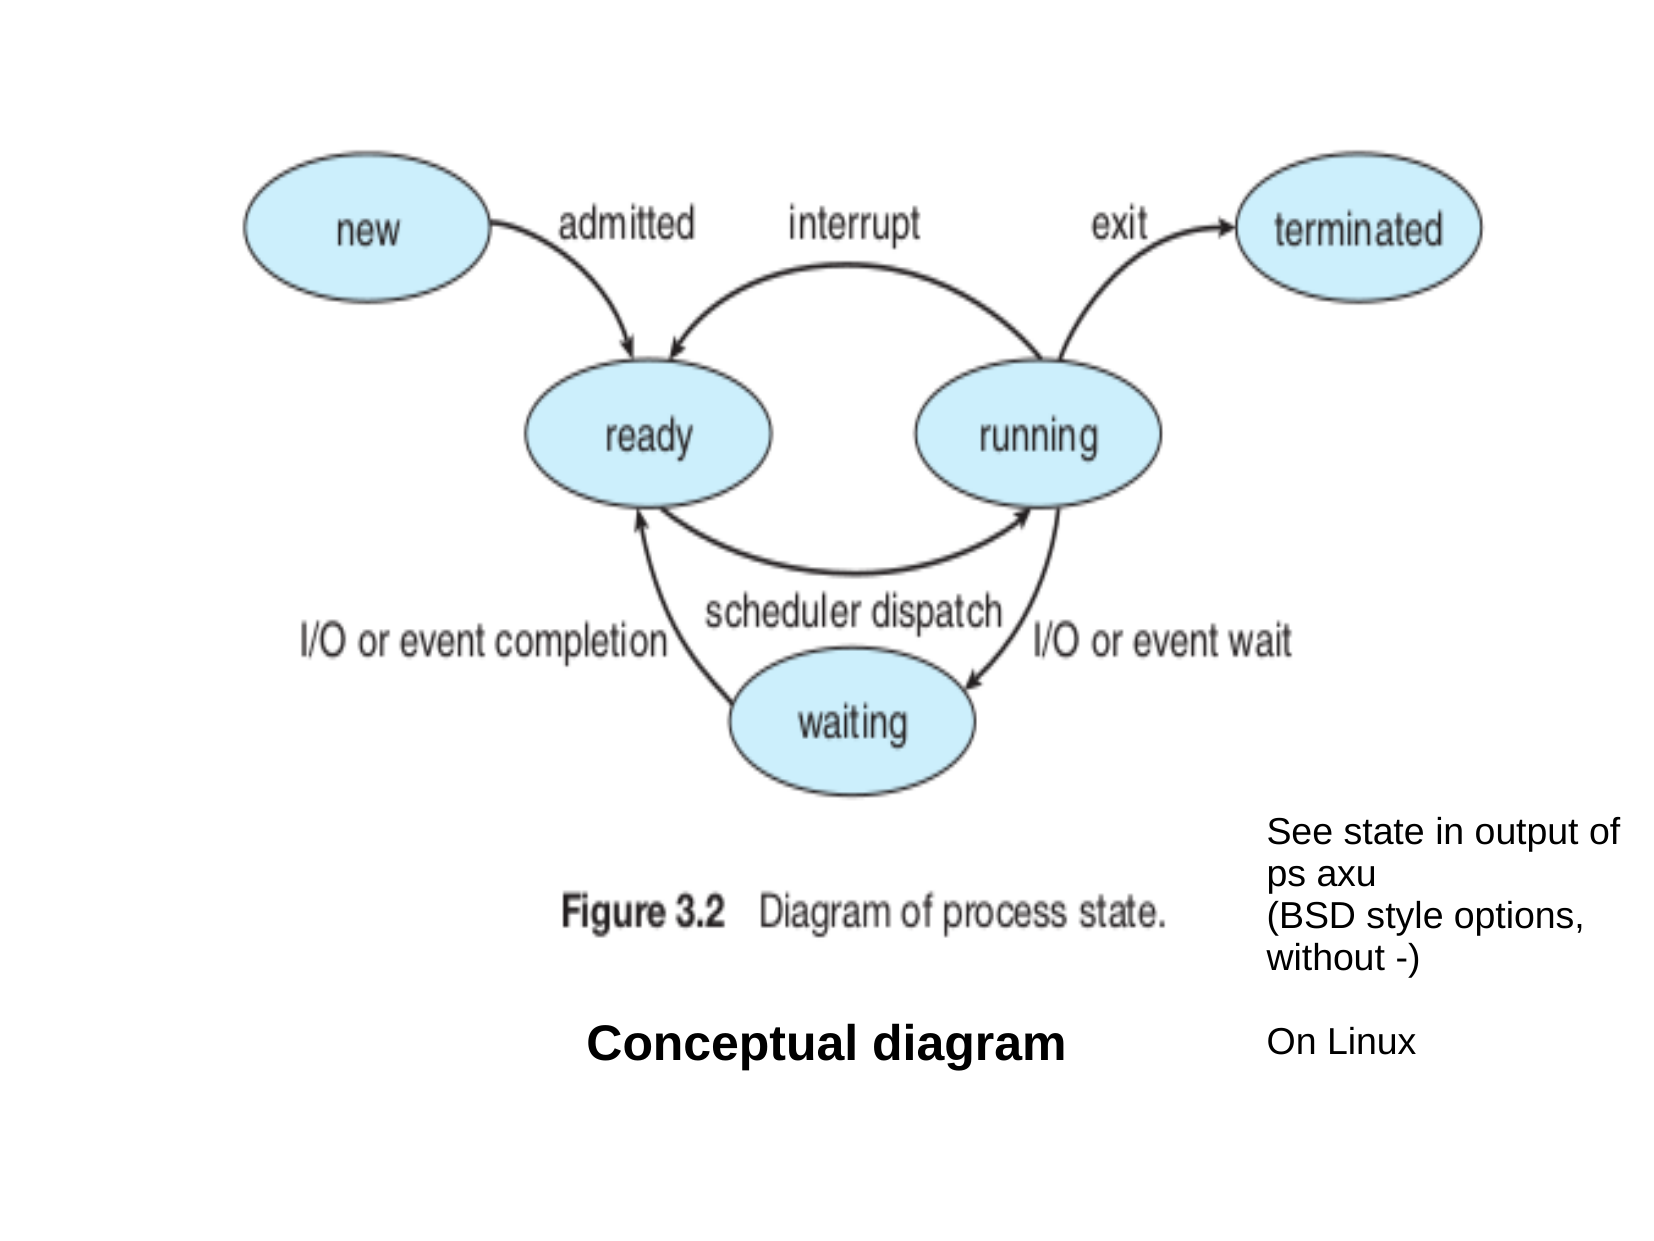

See state in output of
ps axu
(BSD style options, without -)
On Linux
Conceptual diagram